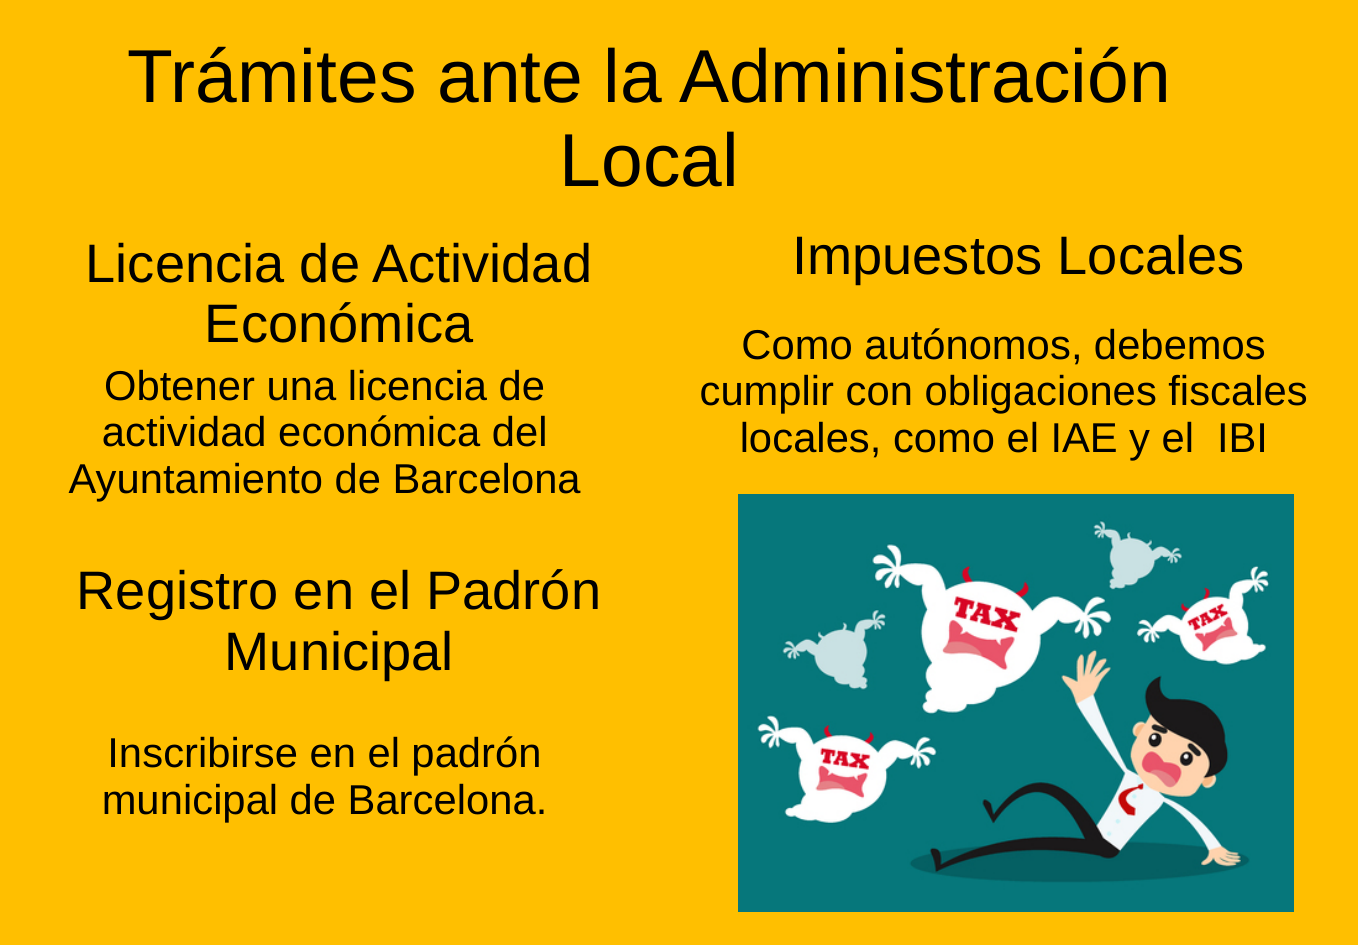

# Trámites ante la Administración Local
Impuestos Locales
Licencia de Actividad Económica
Como autónomos, debemos cumplir con obligaciones fiscales locales, como el IAE y el IBI
Obtener una licencia de actividad económica del Ayuntamiento de Barcelona
Registro en el Padrón Municipal
Inscribirse en el padrón municipal de Barcelona.